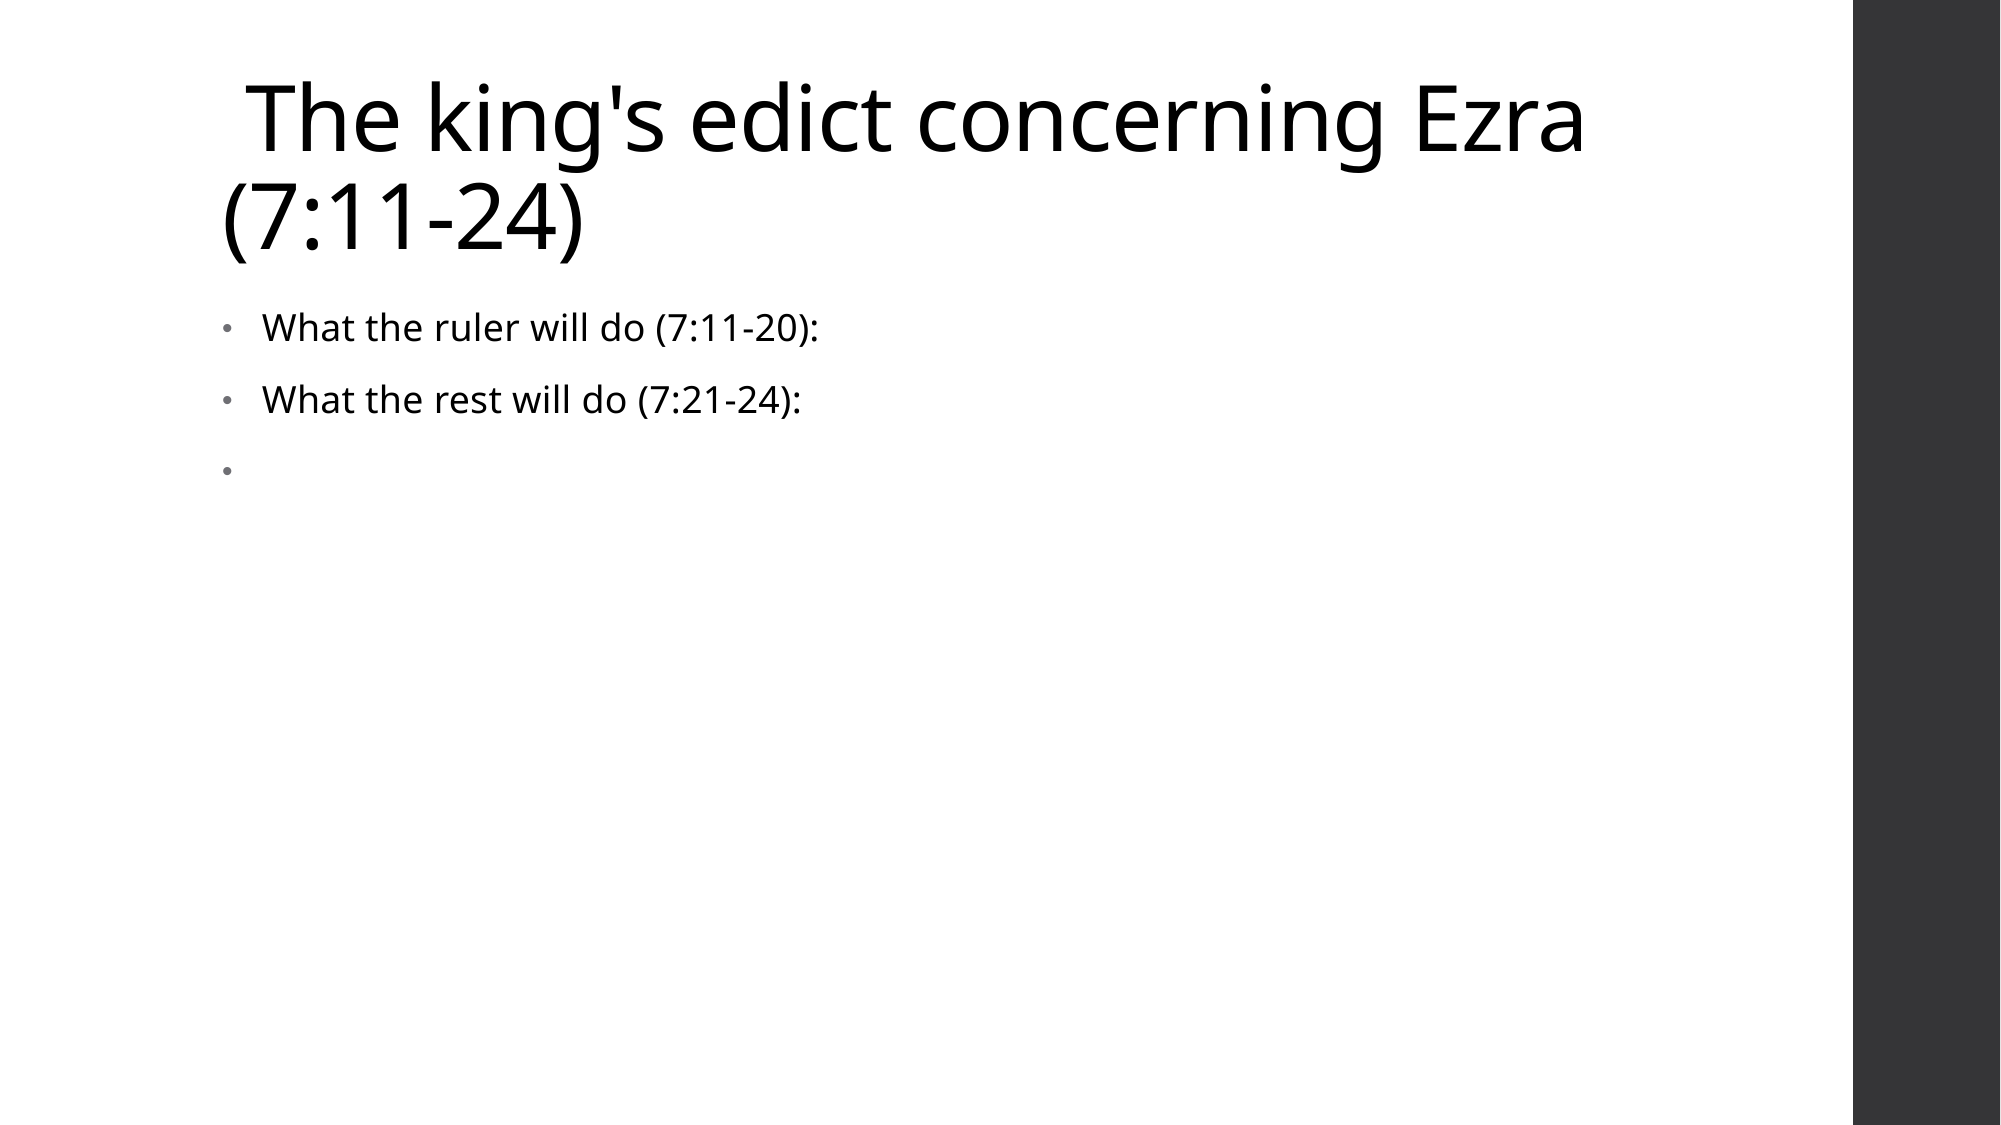

# The king's edict concerning Ezra (7:11-24)
 What the ruler will do (7:11-20):
 What the rest will do (7:21-24):